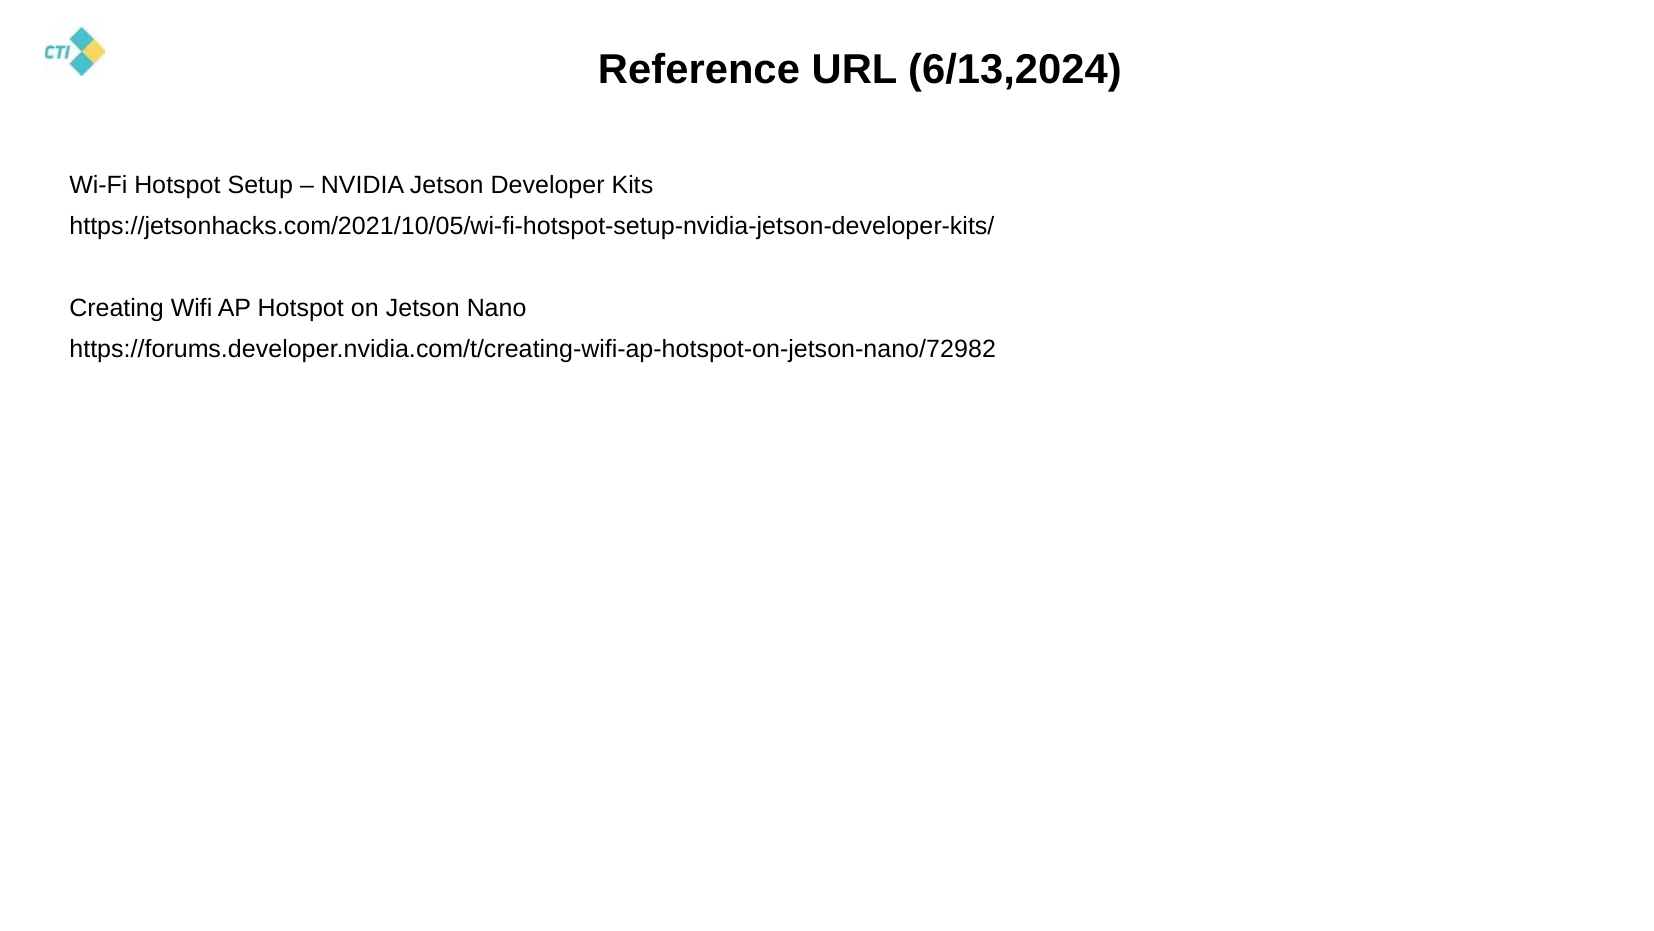

# Reference URL (6/13,2024)
Wi-Fi Hotspot Setup – NVIDIA Jetson Developer Kits
https://jetsonhacks.com/2021/10/05/wi-fi-hotspot-setup-nvidia-jetson-developer-kits/
Creating Wifi AP Hotspot on Jetson Nano
https://forums.developer.nvidia.com/t/creating-wifi-ap-hotspot-on-jetson-nano/72982